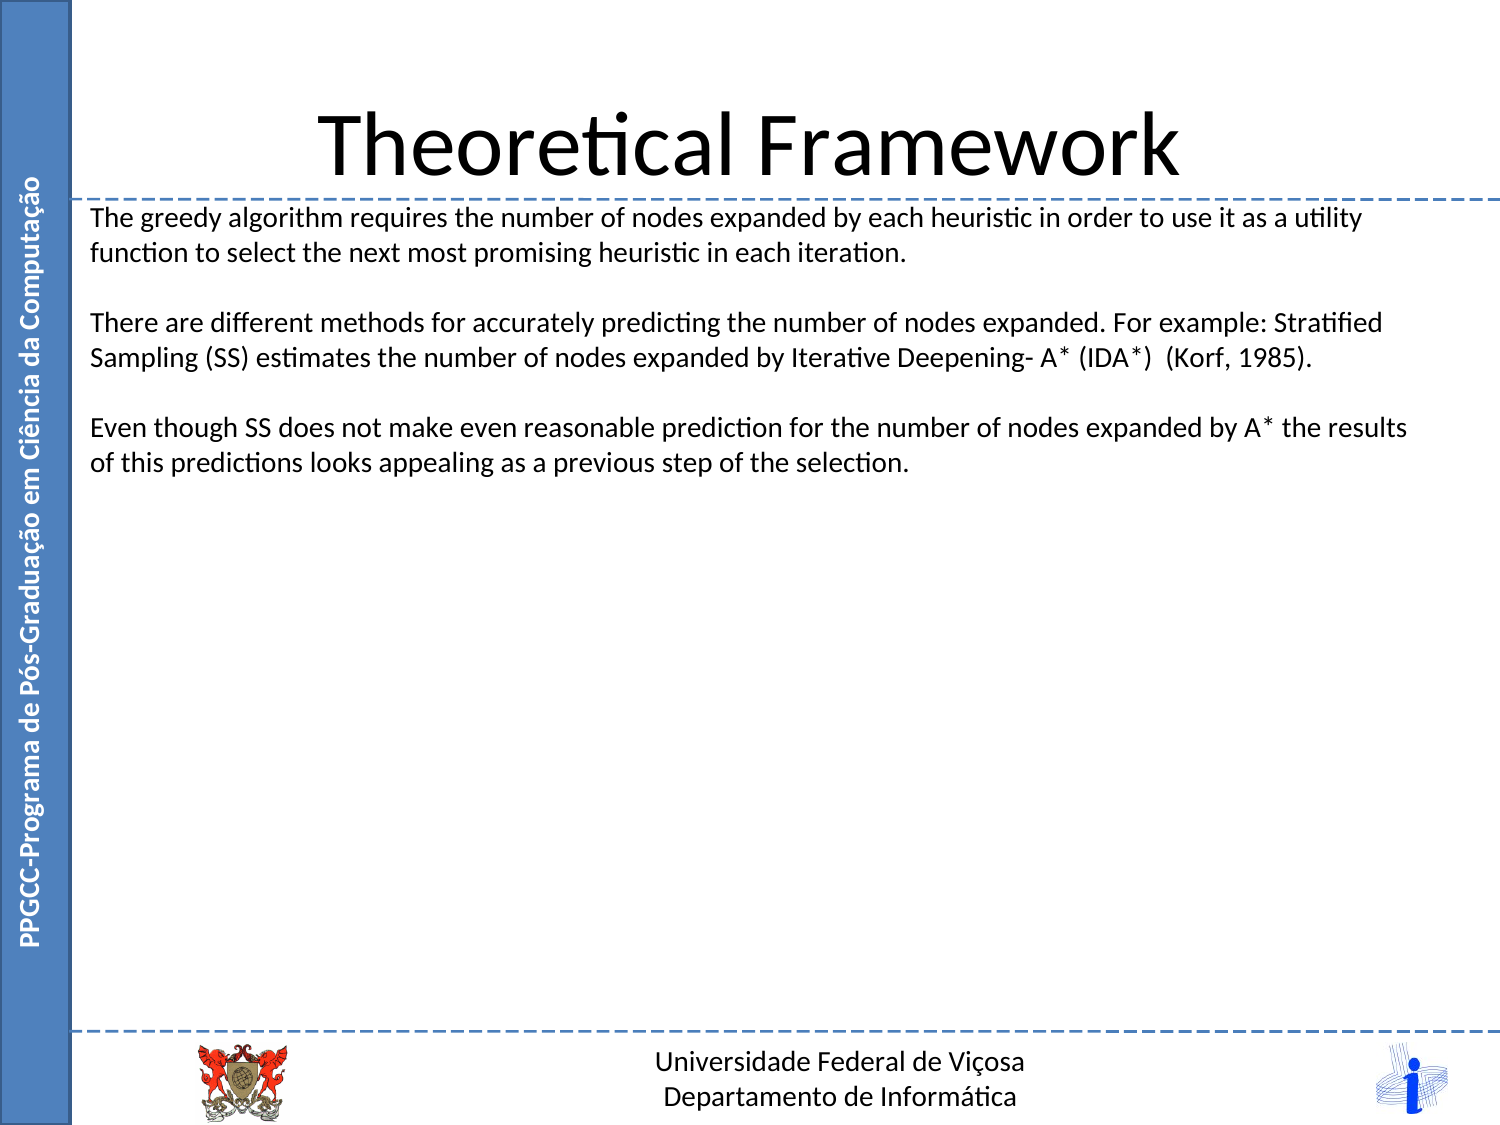

Theoretical Framework
The greedy algorithm requires the number of nodes expanded by each heuristic in order to use it as a utility function to select the next most promising heuristic in each iteration.
There are different methods for accurately predicting the number of nodes expanded. For example: Stratified Sampling (SS) estimates the number of nodes expanded by Iterative Deepening- A* (IDA*) (Korf, 1985).
Even though SS does not make even reasonable prediction for the number of nodes expanded by A* the results of this predictions looks appealing as a previous step of the selection.
PPGCC-Programa de Pós-Graduação em Ciência da Computação
Universidade Federal de Viçosa
Departamento de Informática